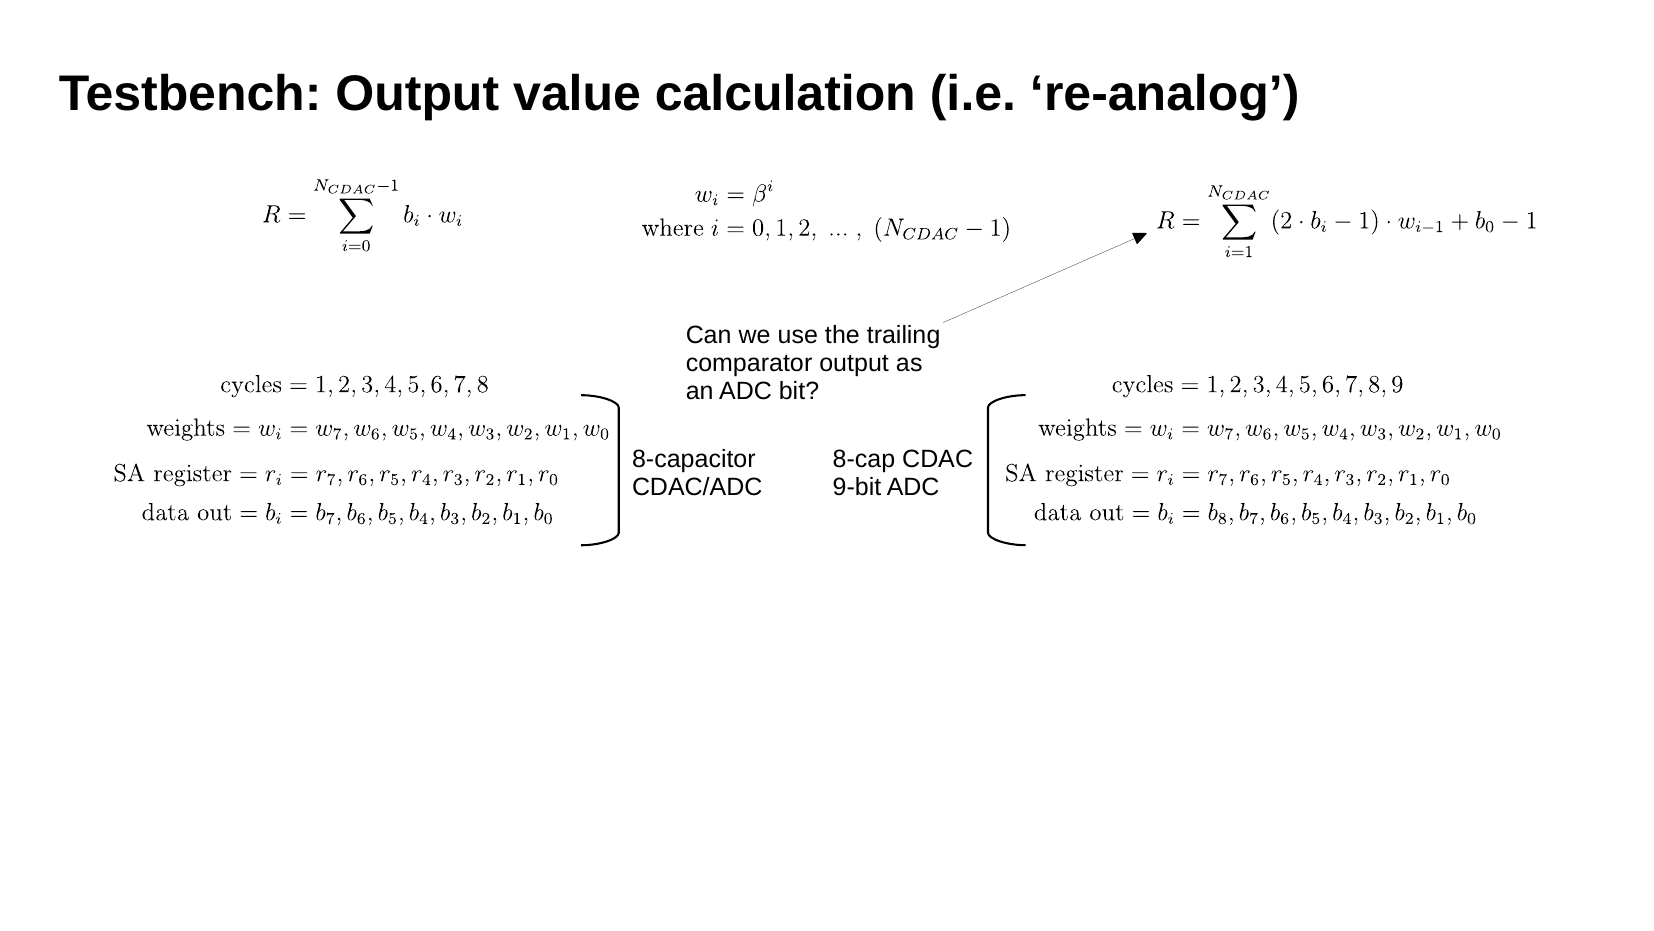

# Testbench: Output value calculation (i.e. ‘re-analog’)
Can we use the trailing comparator output as an ADC bit?
8-capacitor
CDAC/ADC
8-cap CDAC
9-bit ADC